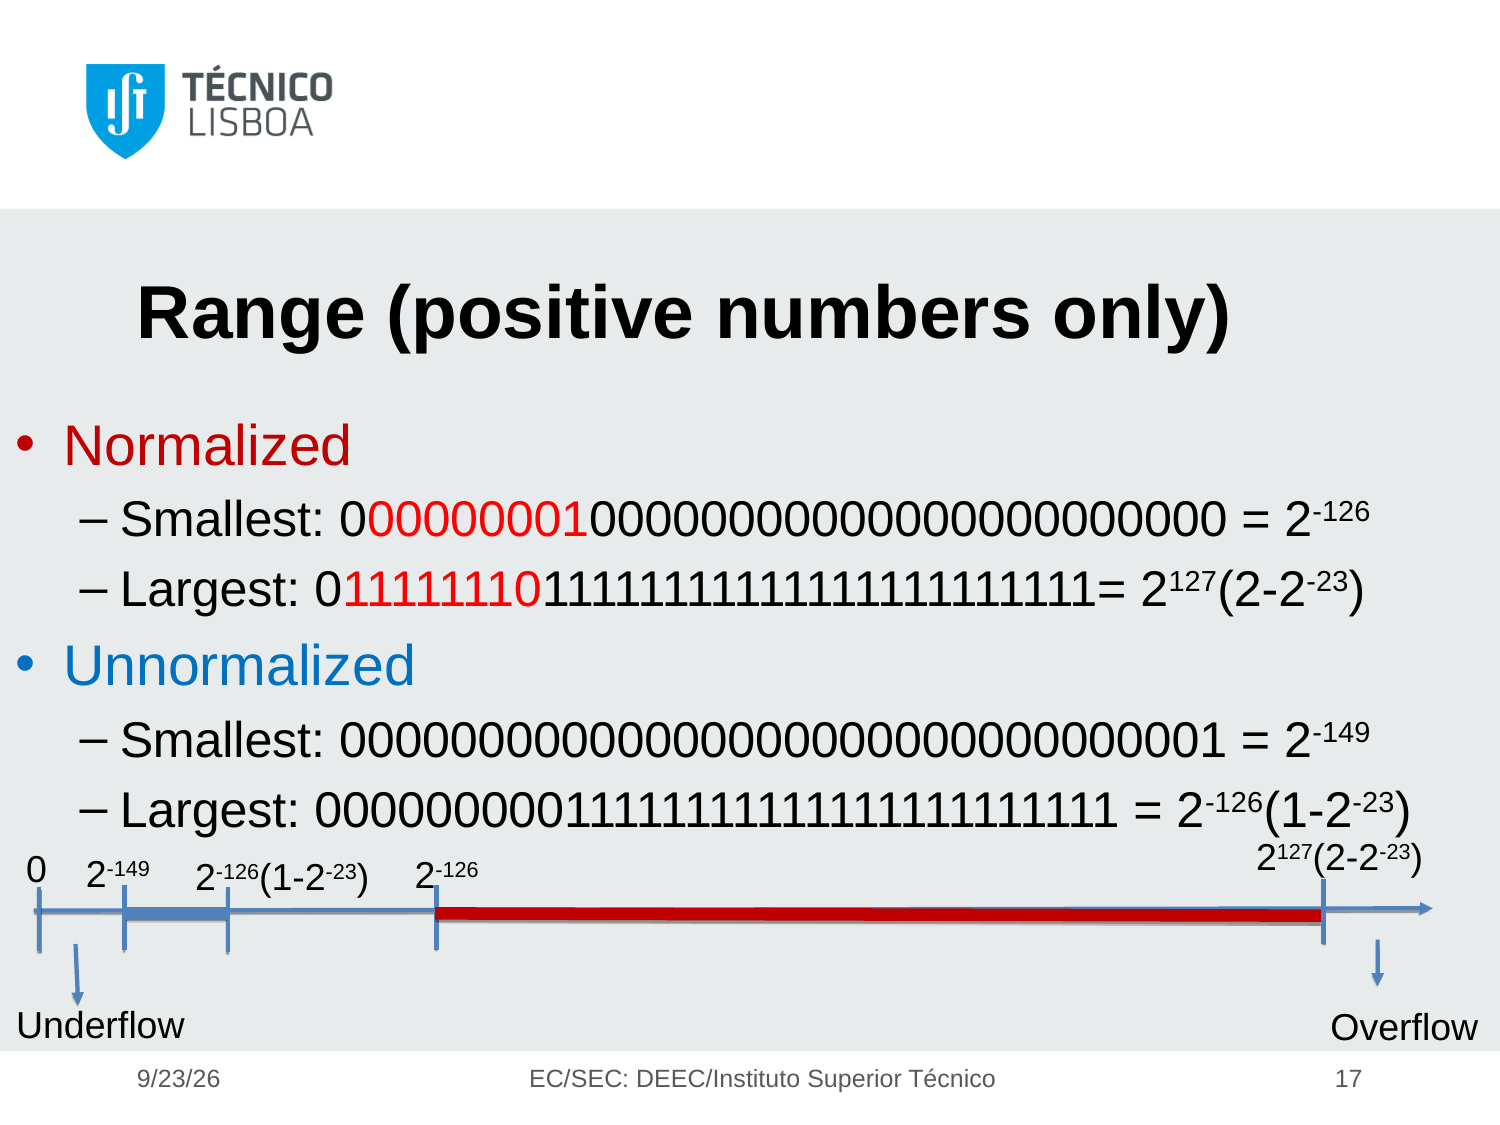

# Range (positive numbers only)
Normalized
Smallest: 00000000100000000000000000000000 = 2-126
Largest: 01111111011111111111111111111111= 2127(2-2-23)
Unnormalized
Smallest: 00000000000000000000000000000001 = 2-149
Largest: 00000000011111111111111111111111 = 2-126(1-2-23)
2127(2-2-23)
0
2-149
2-126
2-126(1-2-23)
Underflow
Overflow
EC/SEC: DEEC/Instituto Superior Técnico